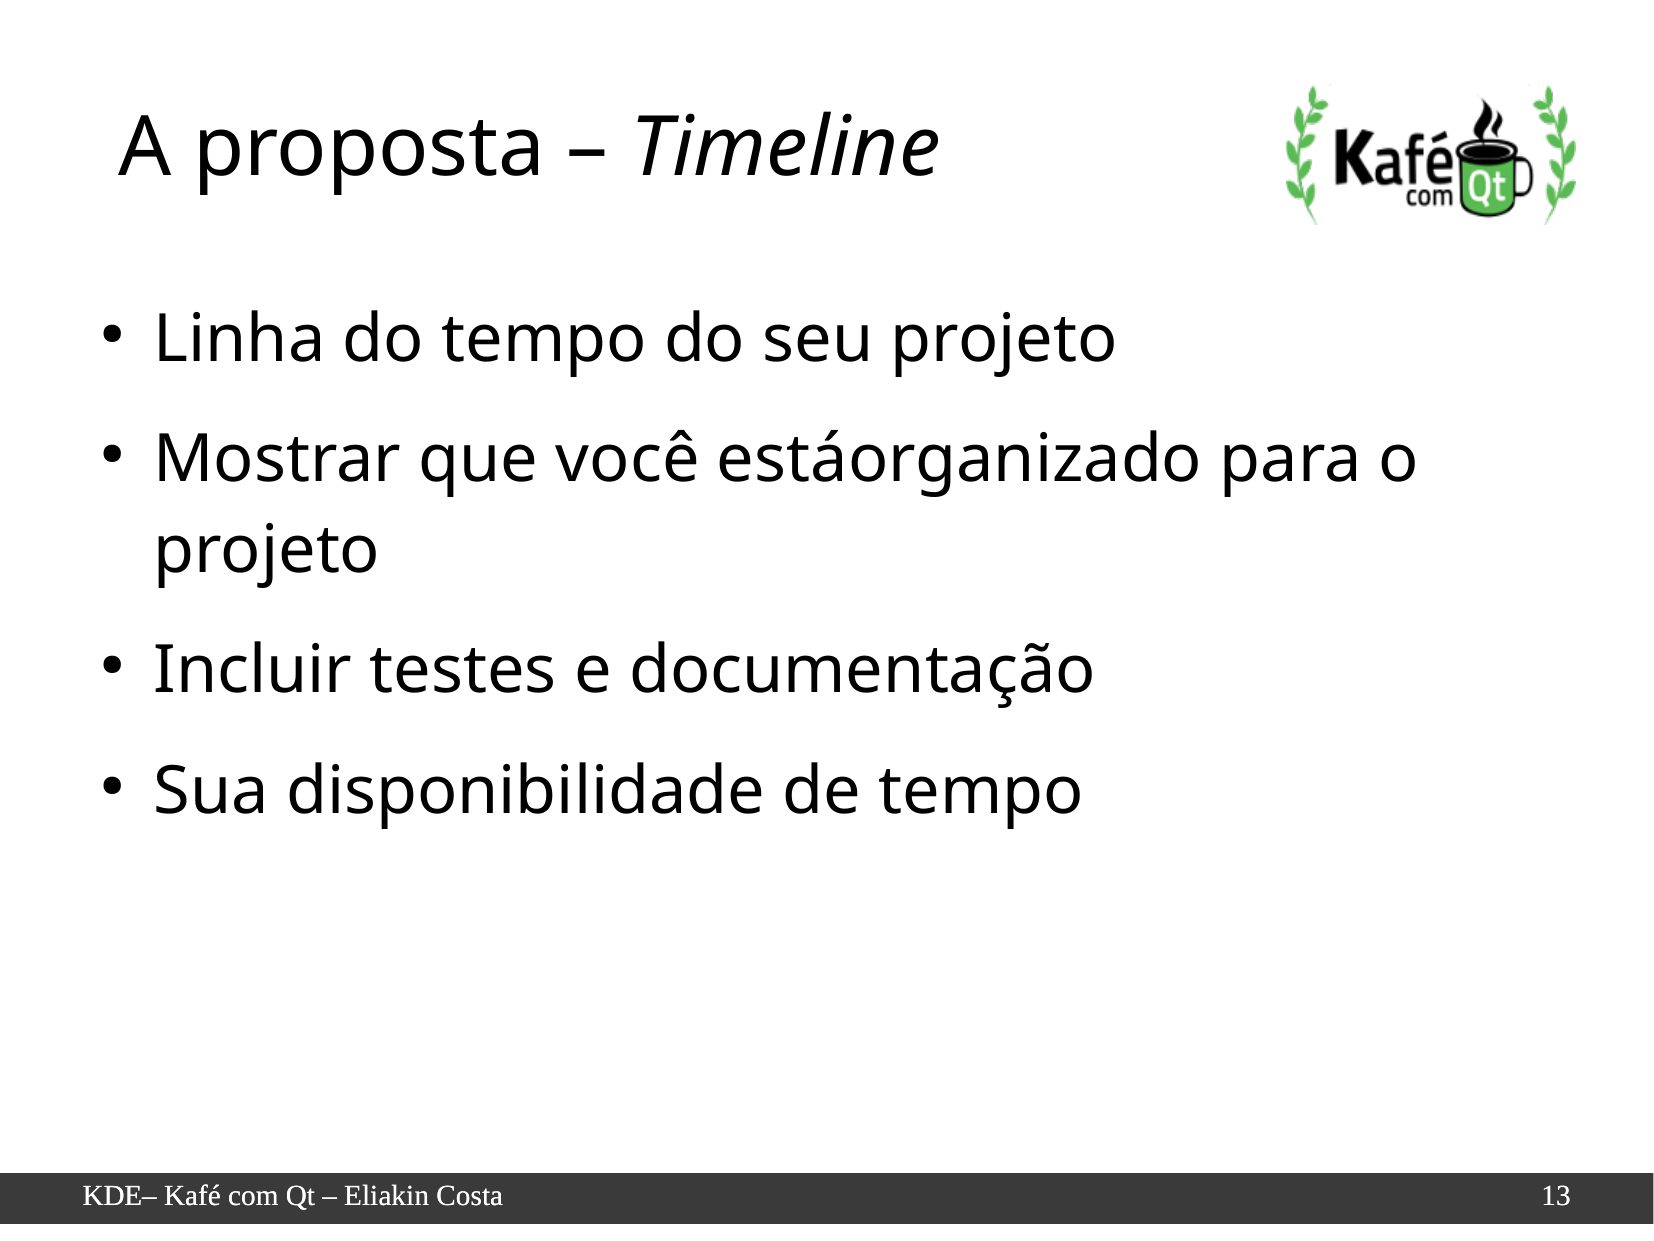

# A proposta – Timeline
Linha do tempo do seu projeto
Mostrar que você estáorganizado para o projeto
Incluir testes e documentação
Sua disponibilidade de tempo